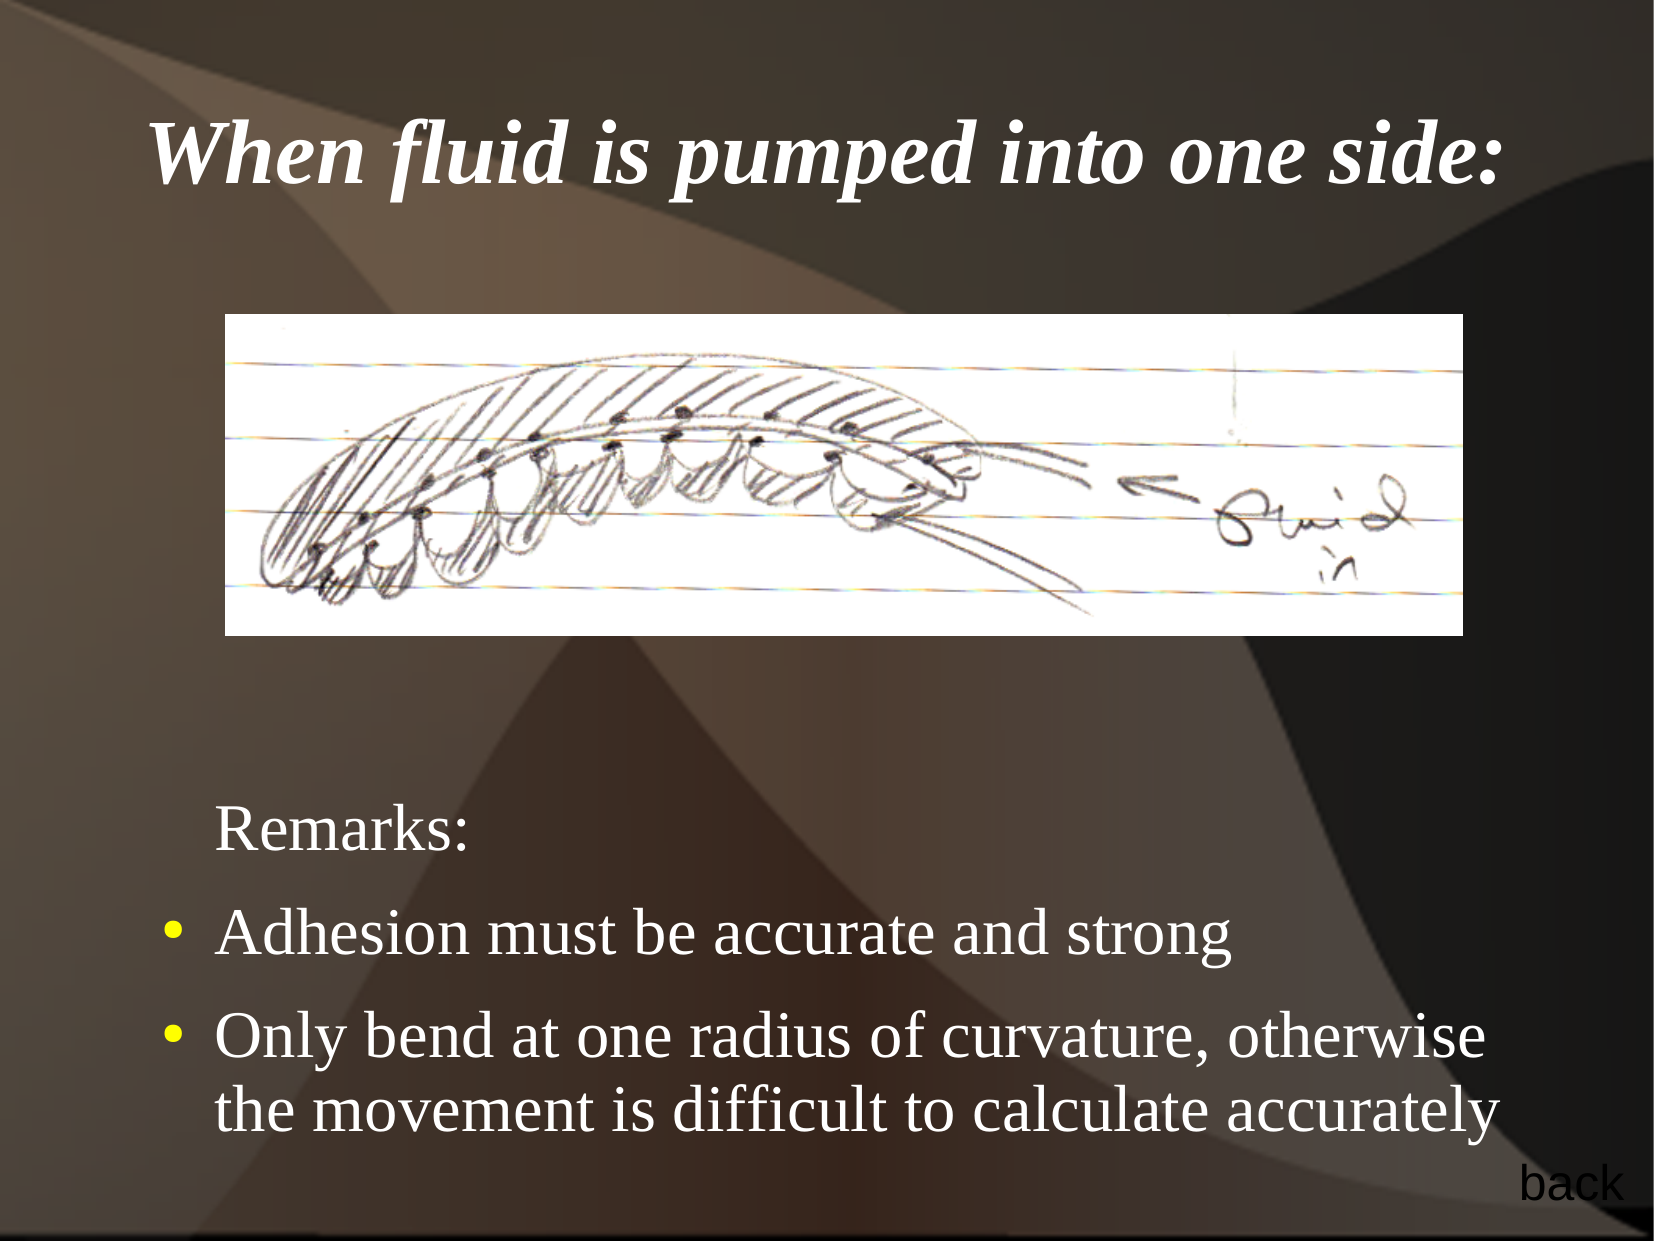

# When fluid is pumped into one side:
Remarks:
Adhesion must be accurate and strong
Only bend at one radius of curvature, otherwise the movement is difficult to calculate accurately
back